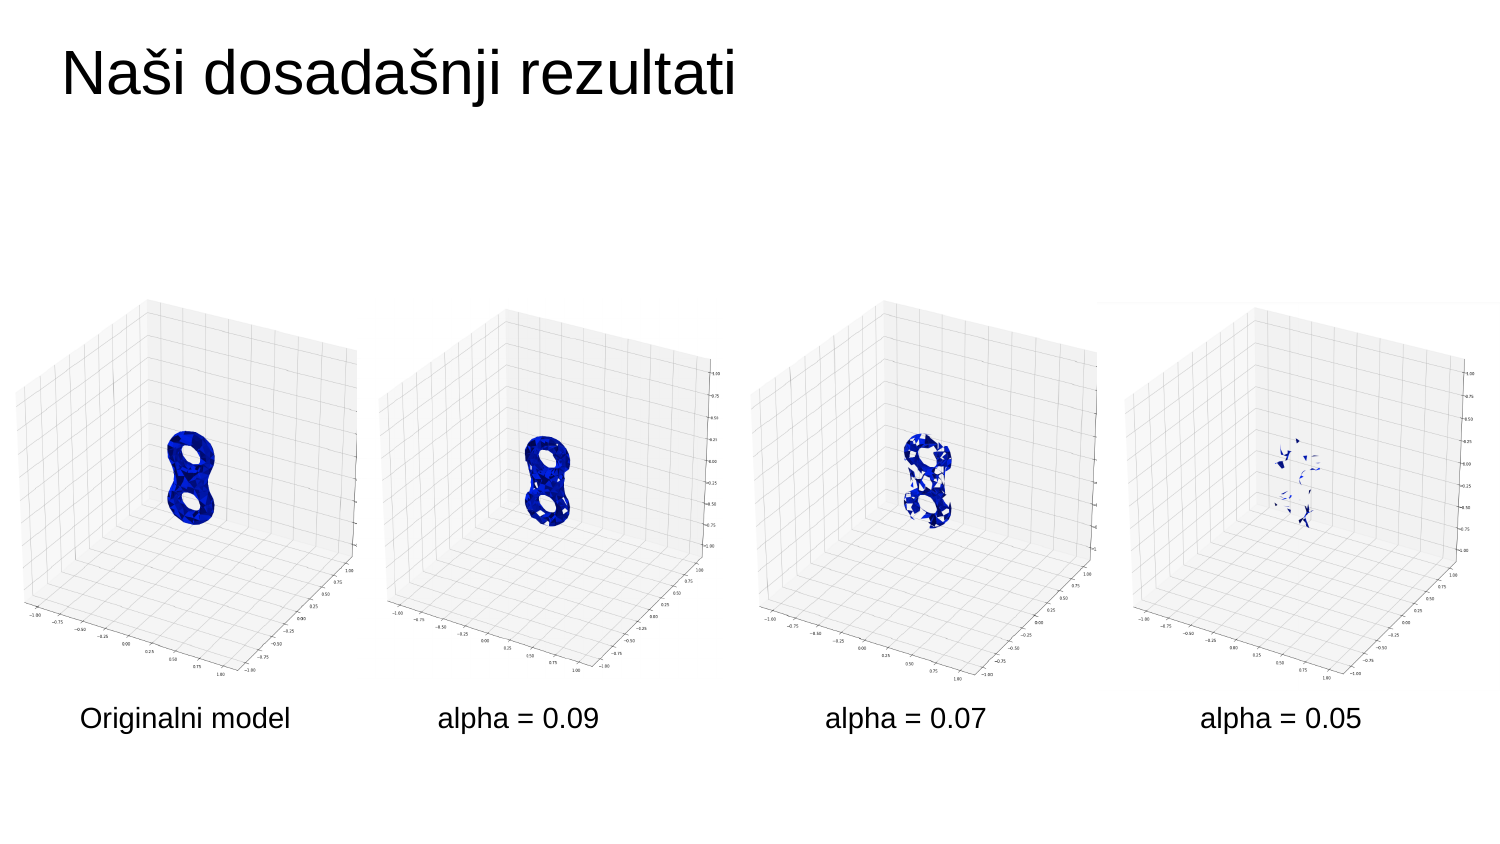

Naši dosadašnji rezultati
Originalni model
alpha = 0.09
alpha = 0.07
alpha = 0.05